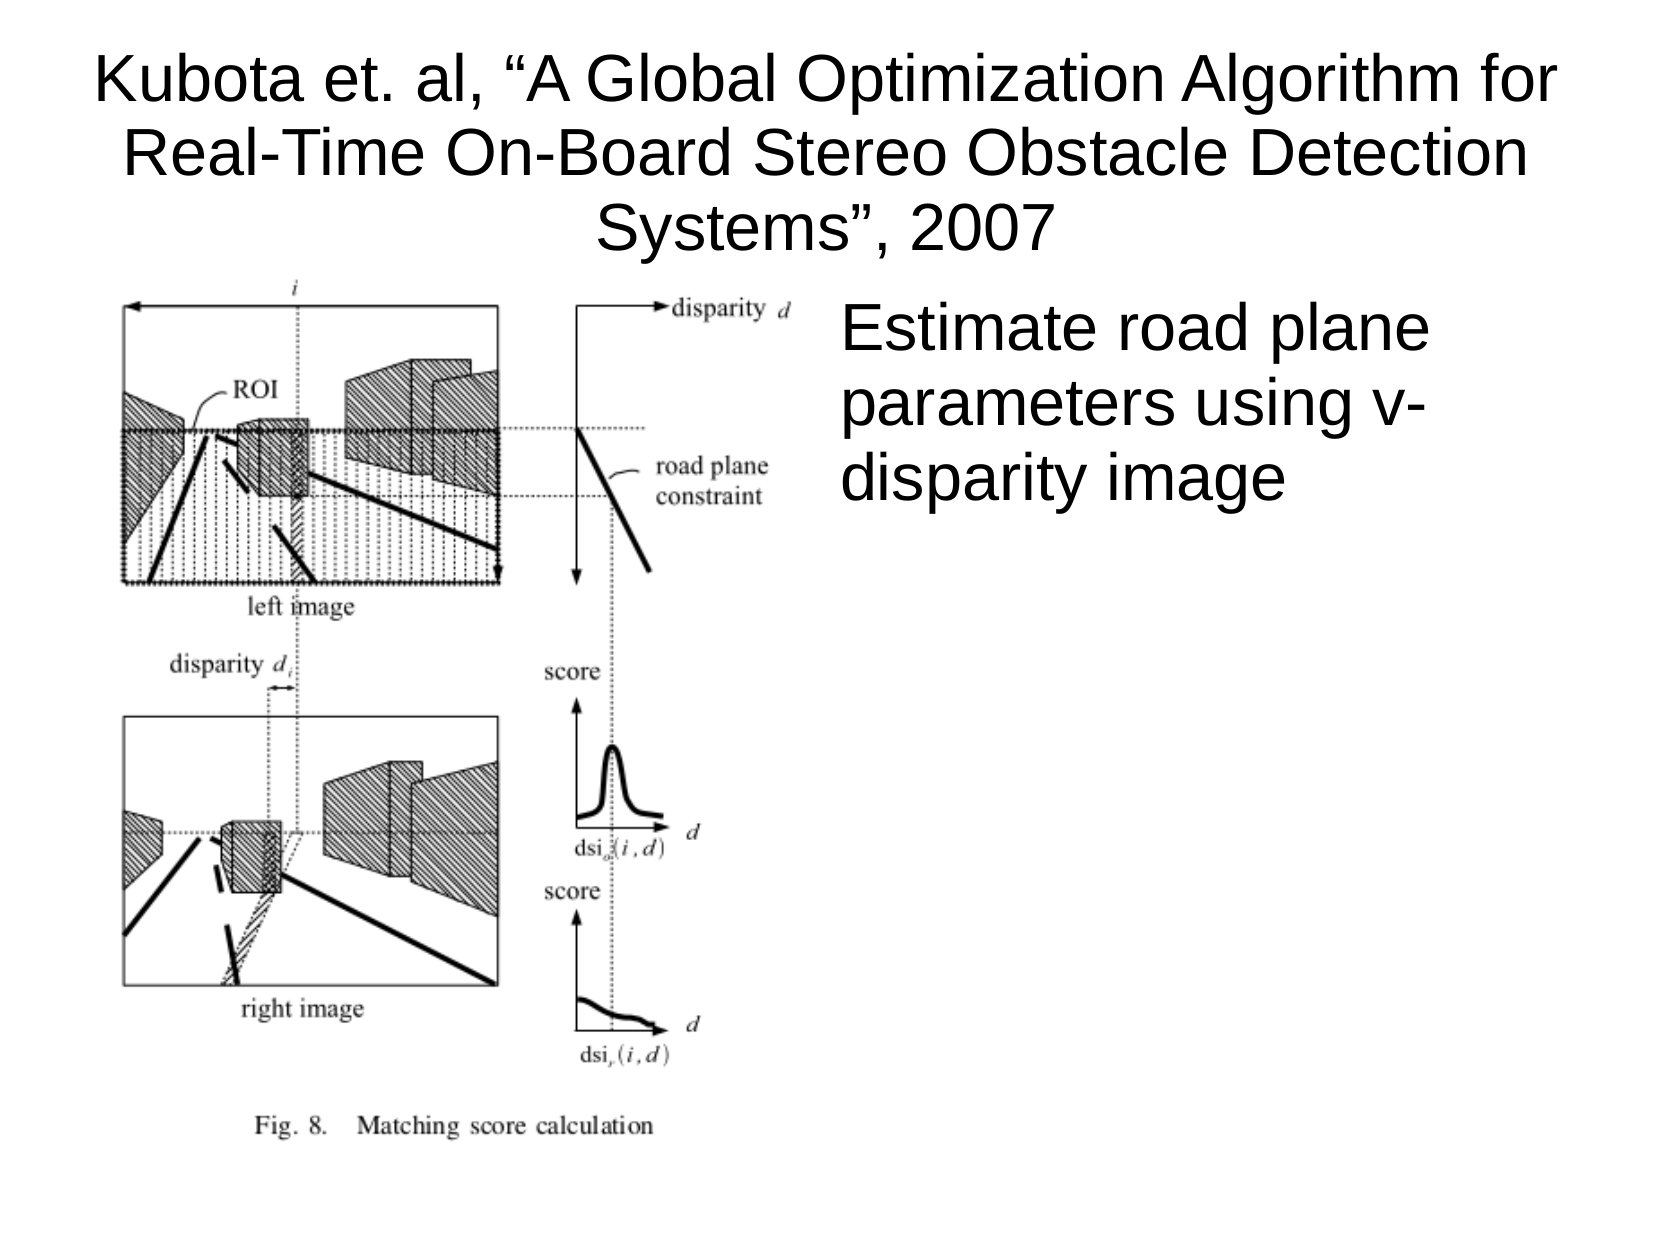

# Kubota et. al, “A Global Optimization Algorithm for Real-Time On-Board Stereo Obstacle Detection Systems”, 2007
Estimate road plane parameters using v-disparity image